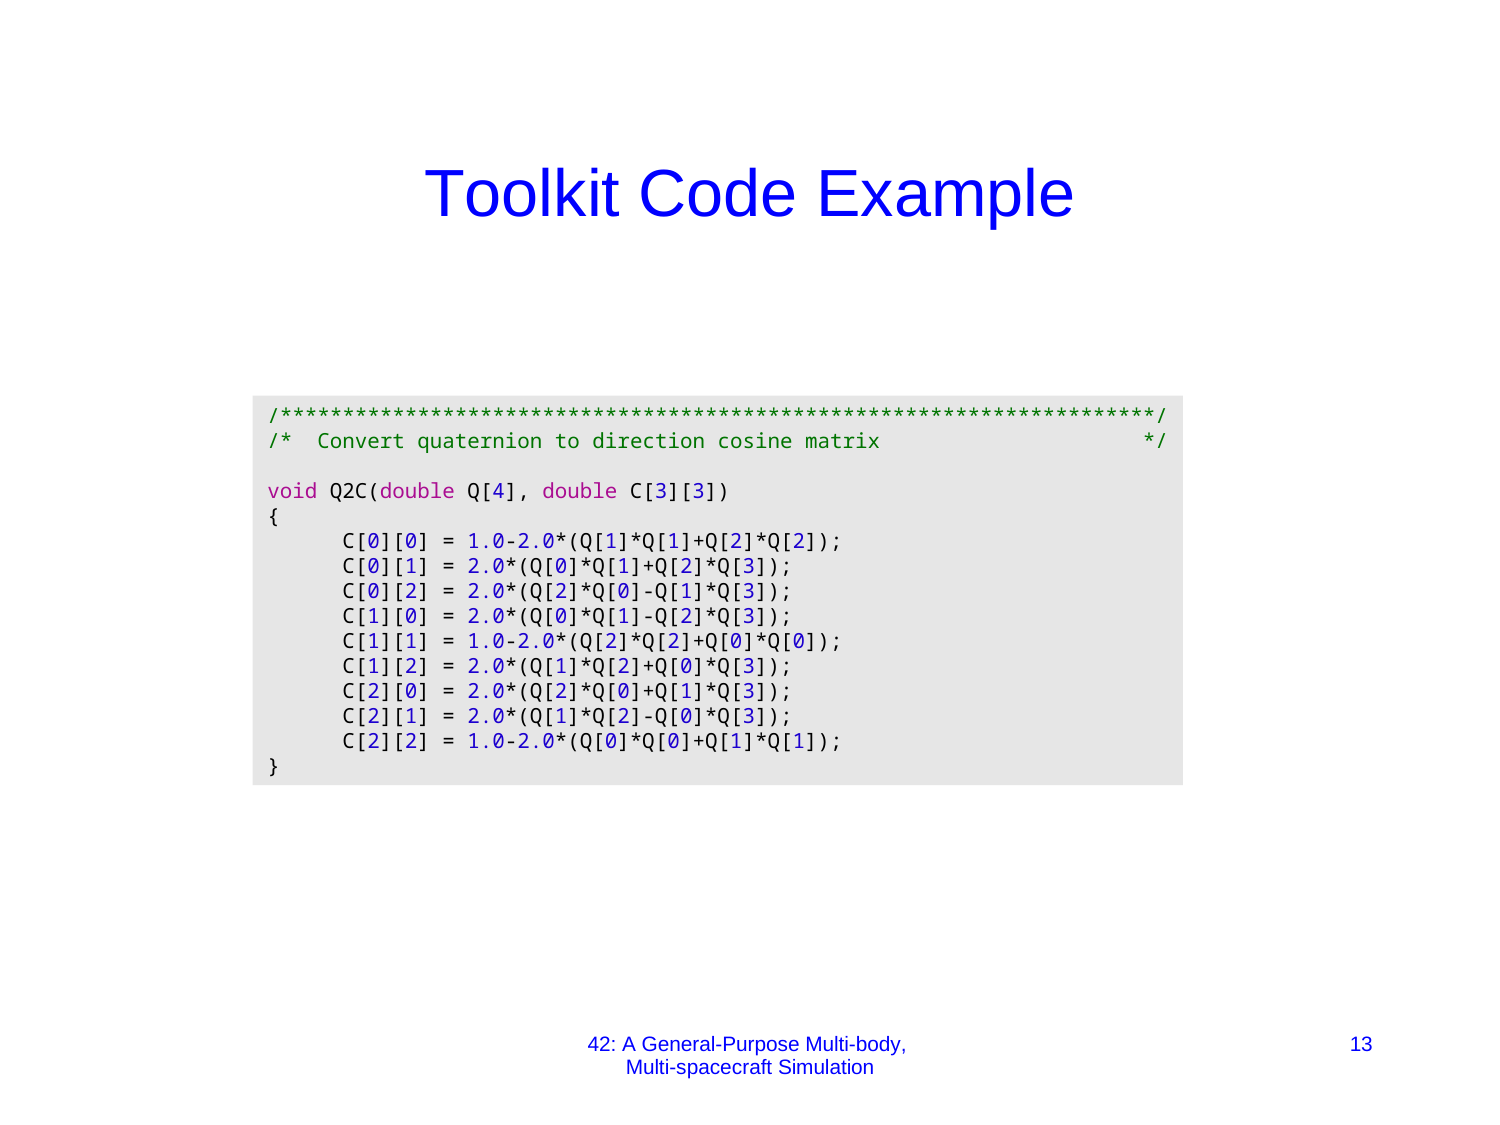

# Toolkit Code Example
/**********************************************************************/
/* Convert quaternion to direction cosine matrix */
void Q2C(double Q[4], double C[3][3])
{
 C[0][0] = 1.0-2.0*(Q[1]*Q[1]+Q[2]*Q[2]);
 C[0][1] = 2.0*(Q[0]*Q[1]+Q[2]*Q[3]);
 C[0][2] = 2.0*(Q[2]*Q[0]-Q[1]*Q[3]);
 C[1][0] = 2.0*(Q[0]*Q[1]-Q[2]*Q[3]);
 C[1][1] = 1.0-2.0*(Q[2]*Q[2]+Q[0]*Q[0]);
 C[1][2] = 2.0*(Q[1]*Q[2]+Q[0]*Q[3]);
 C[2][0] = 2.0*(Q[2]*Q[0]+Q[1]*Q[3]);
 C[2][1] = 2.0*(Q[1]*Q[2]-Q[0]*Q[3]);
 C[2][2] = 1.0-2.0*(Q[0]*Q[0]+Q[1]*Q[1]);
}
42: The Mostly Harmless Simulation
13